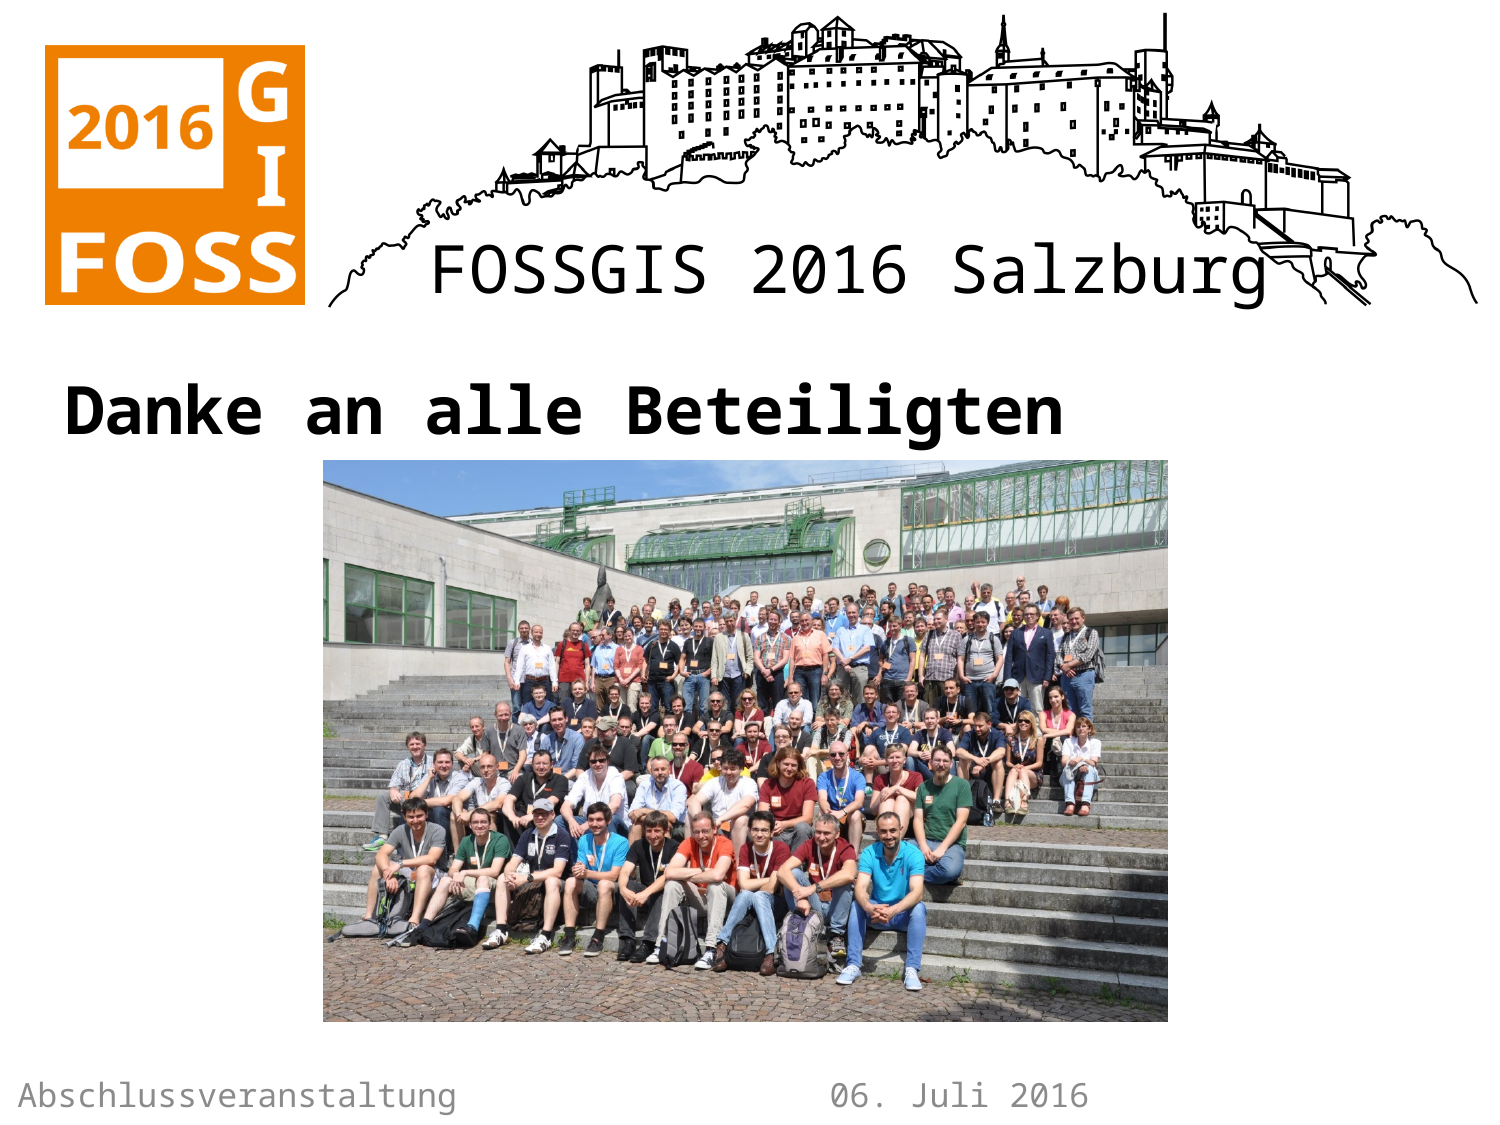

FOSSGIS 2016 Salzburg
Danke an alle Beteiligten
# Abschlussveranstaltung						06. Juli 2016